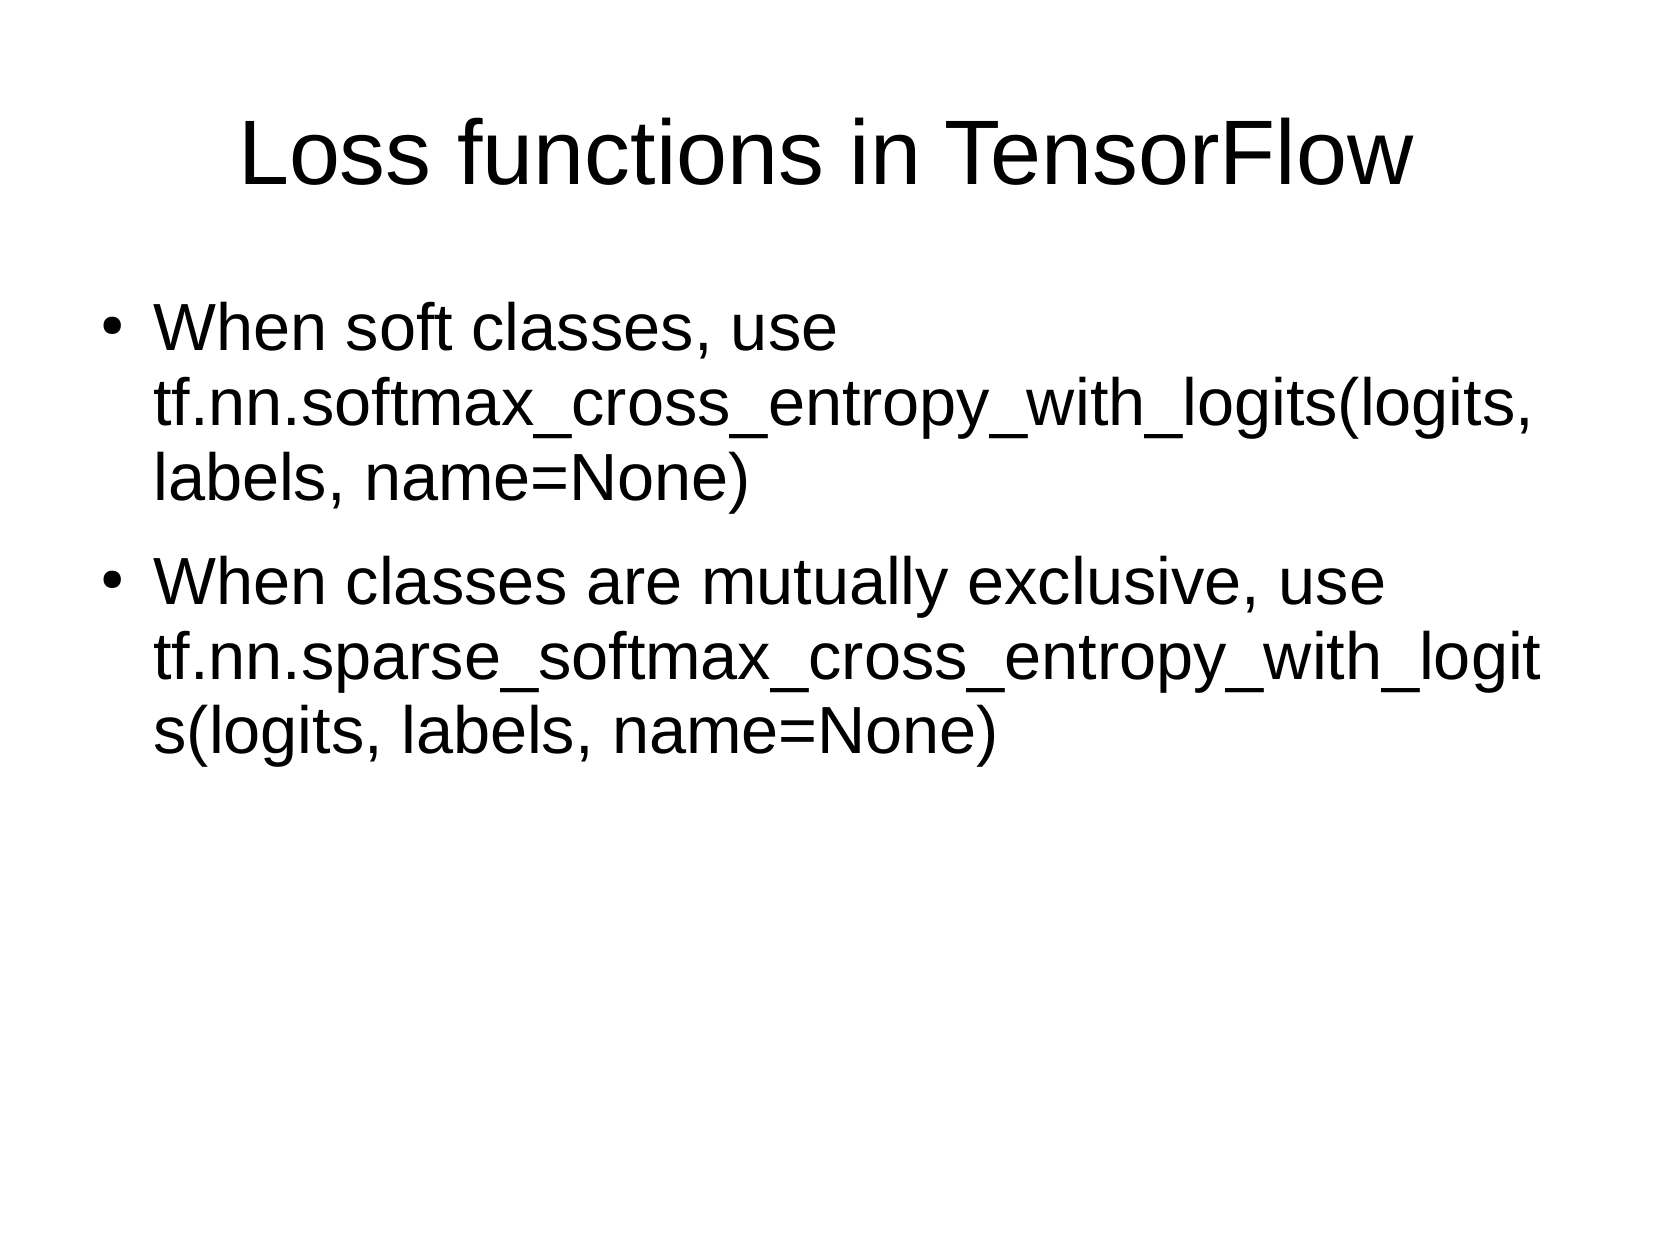

# Loss functions in TensorFlow
When soft classes, use tf.nn.softmax_cross_entropy_with_logits(logits, labels, name=None)
When classes are mutually exclusive, use tf.nn.sparse_softmax_cross_entropy_with_logits(logits, labels, name=None)